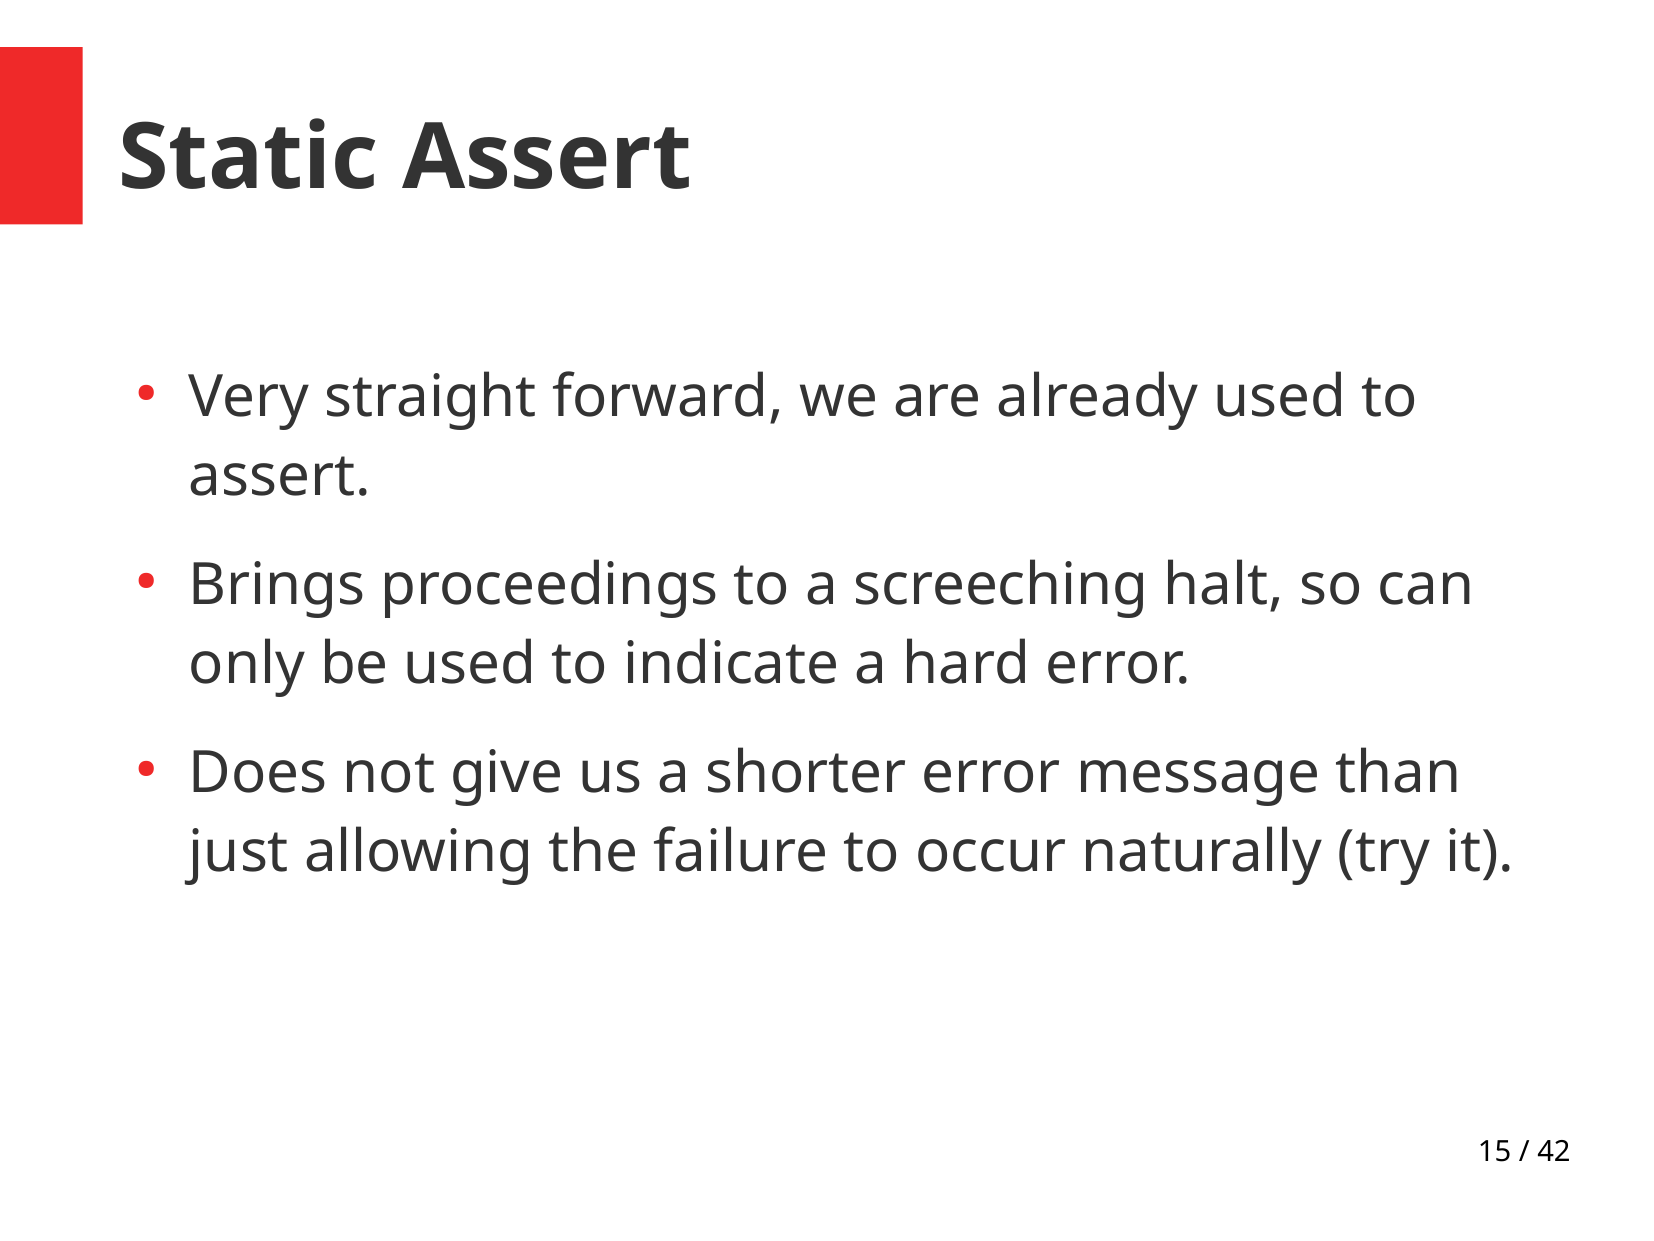

# Static Assert
Very straight forward, we are already used to assert.
Brings proceedings to a screeching halt, so can only be used to indicate a hard error.
Does not give us a shorter error message than just allowing the failure to occur naturally (try it).
15